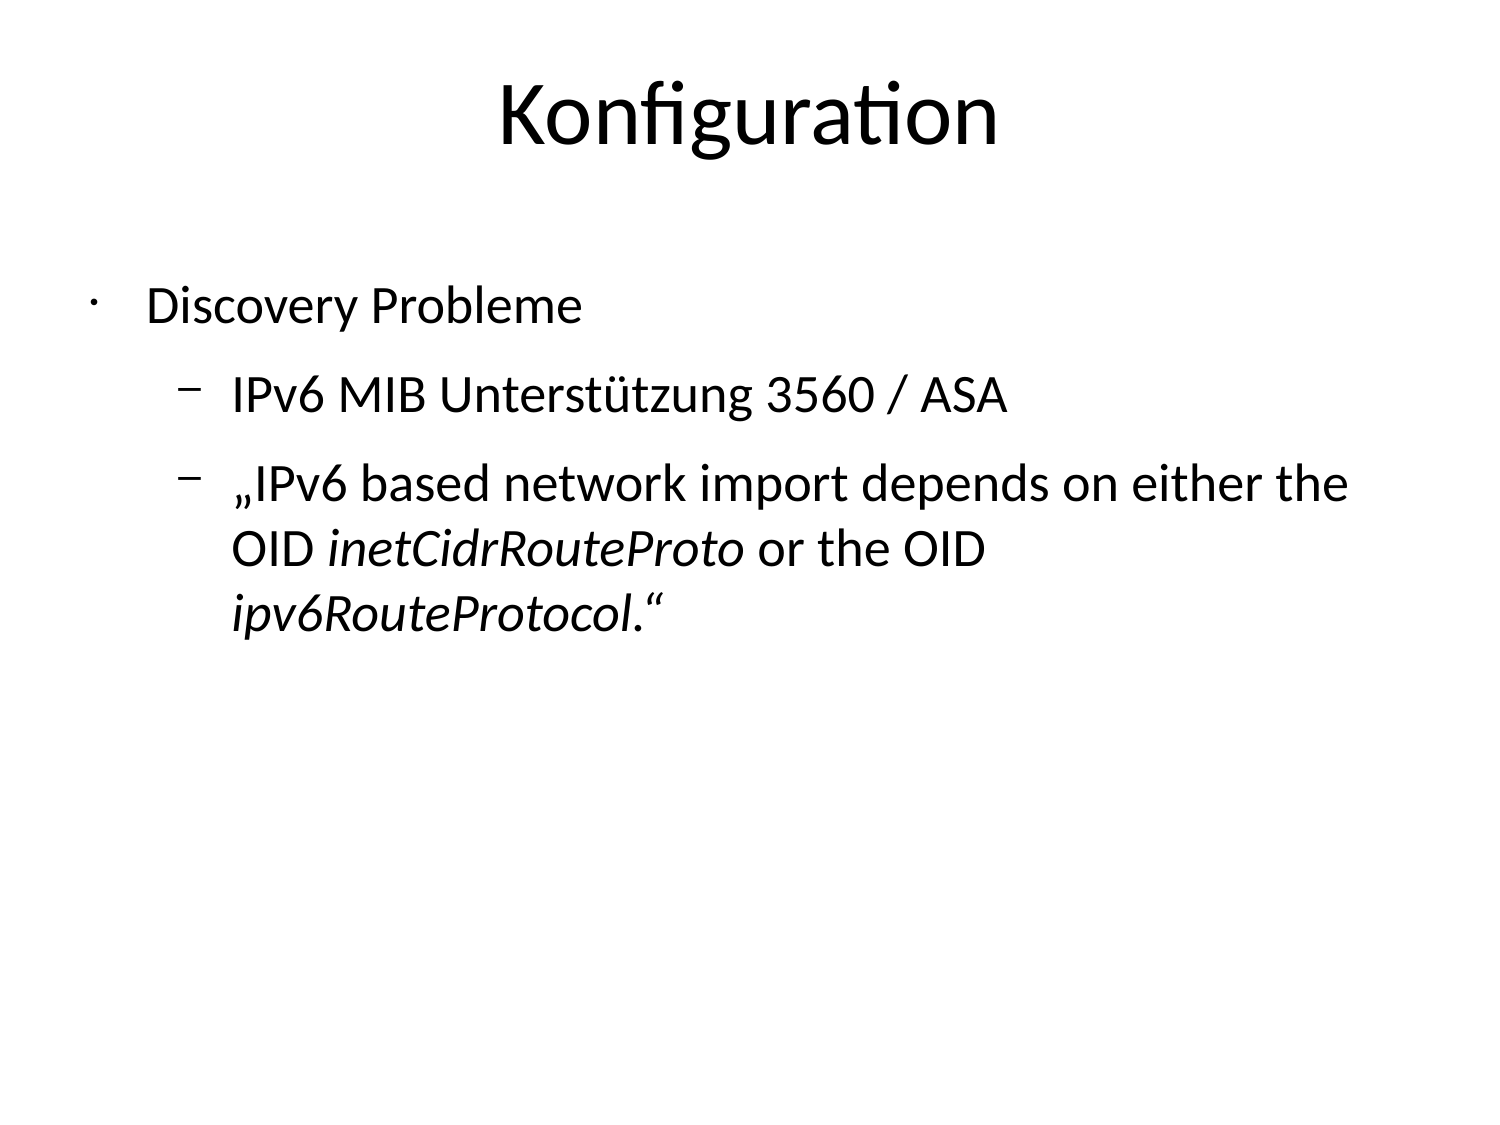

# Konfiguration
Discovery Probleme
IPv6 MIB Unterstützung 3560 / ASA
„IPv6 based network import depends on either the OID inetCidrRouteProto or the OID ipv6RouteProtocol.“